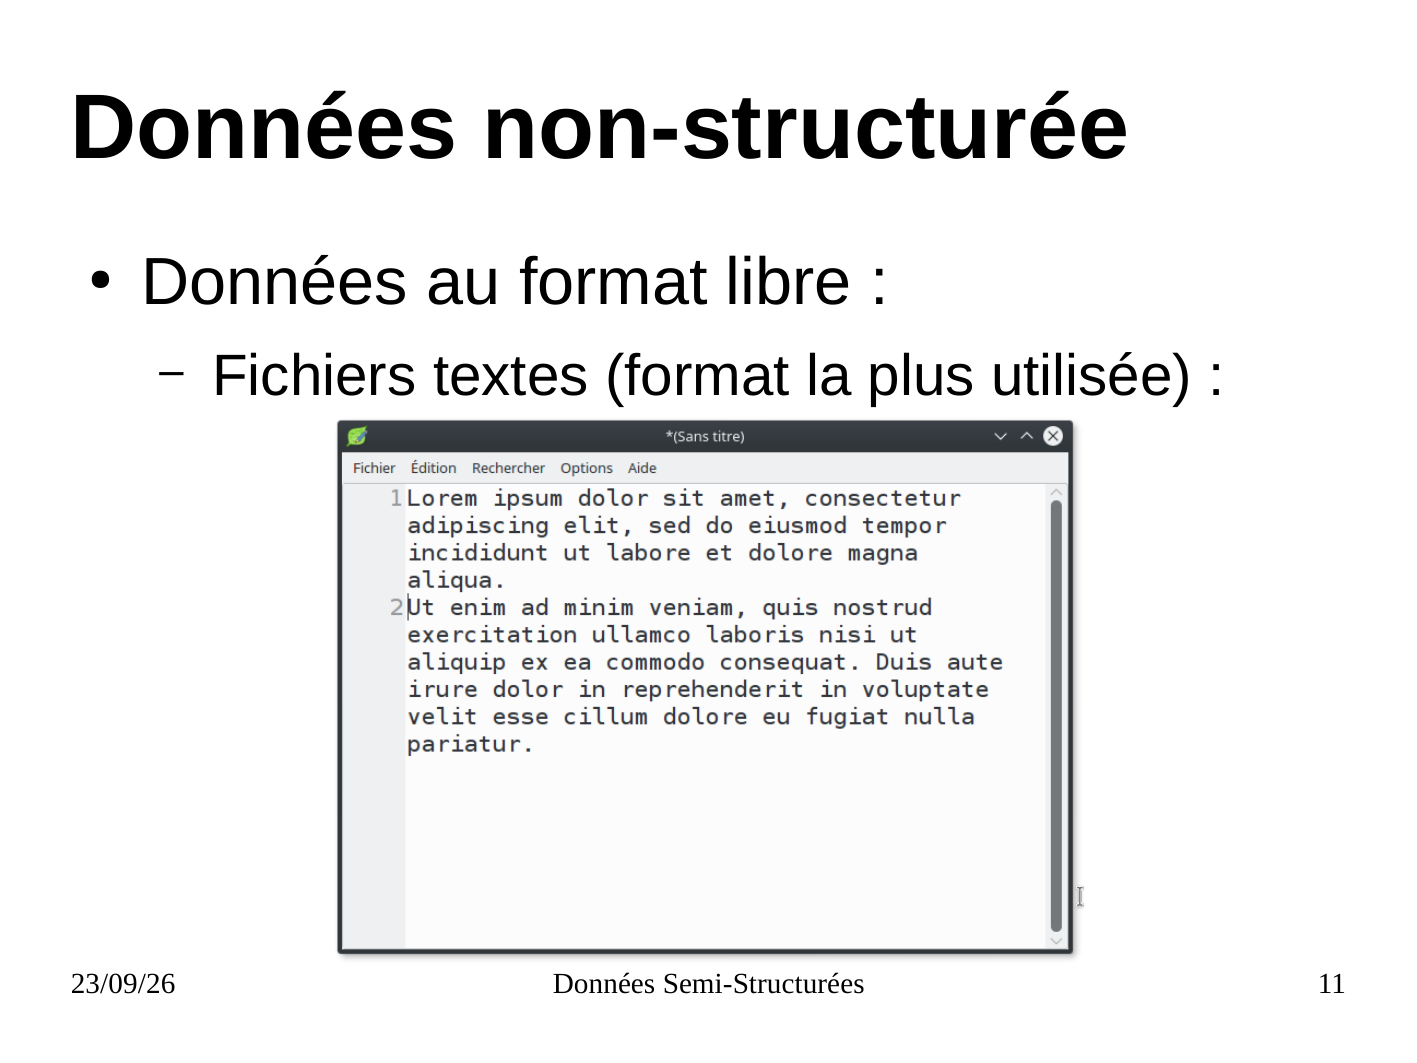

# Données non-structurée
Données au format libre :
Fichiers textes (format la plus utilisée) :
Données Semi-Structurées
11